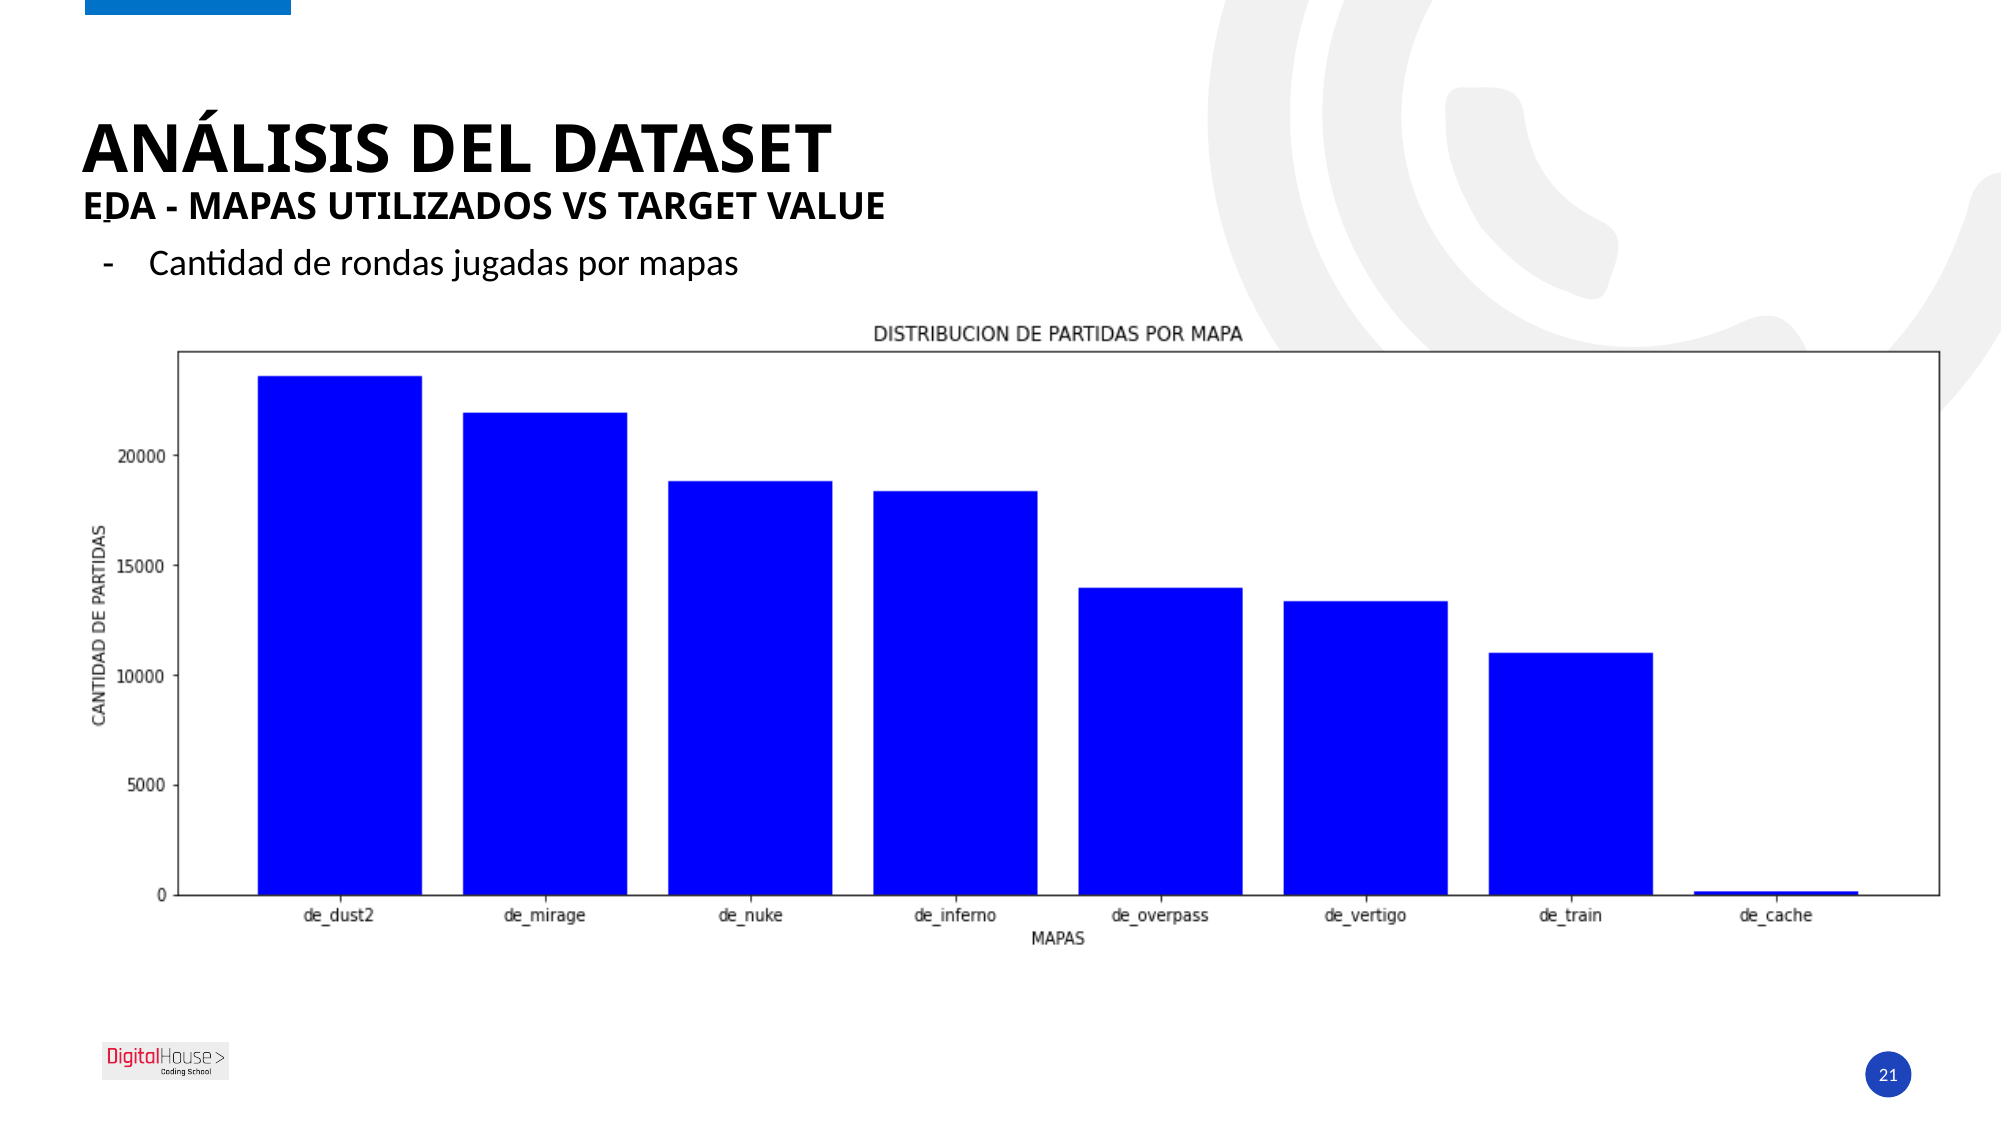

# ANÁLISIS DEL DATASET eda - MAPAS UTILIZADOS VS TARGET VALUE
Cantidad de rondas jugadas por mapas